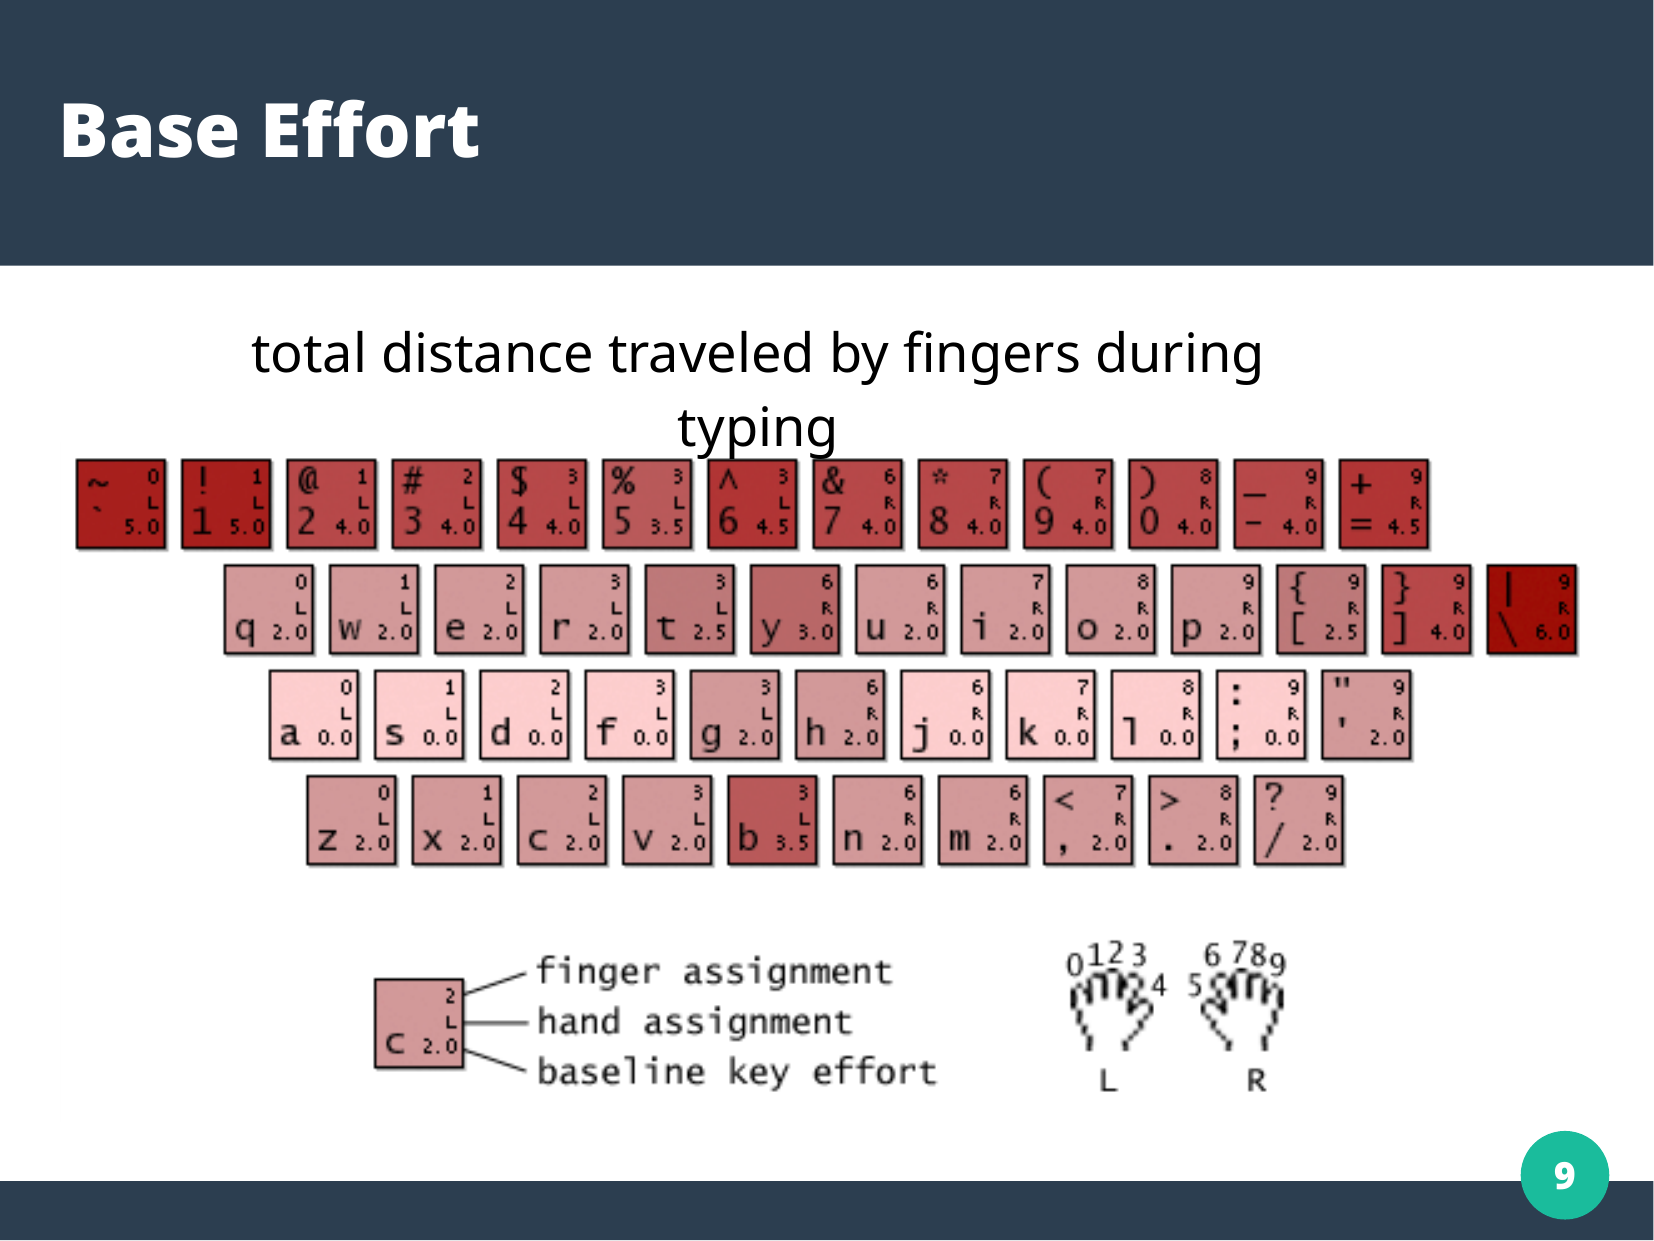

# Base Effort
total distance traveled by fingers during typing
9